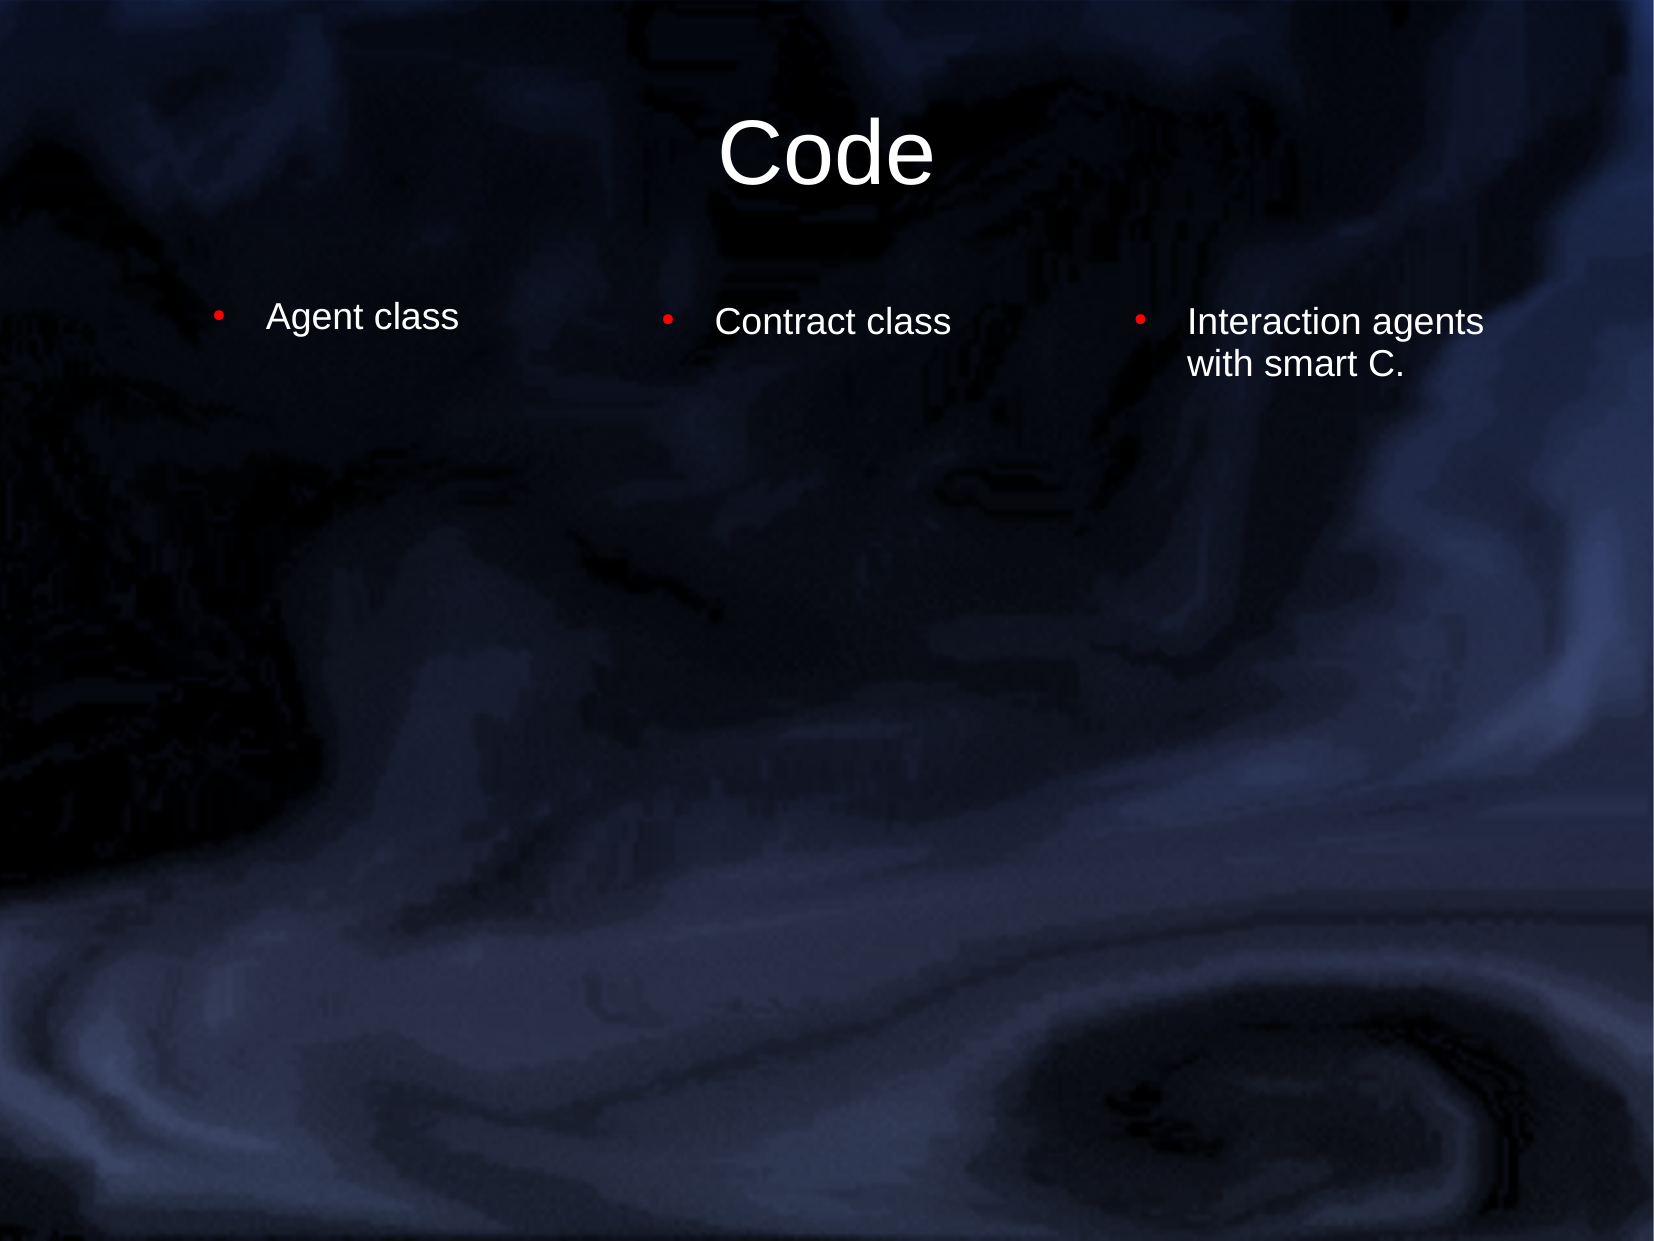

# Code
Agent class
Contract class
Interaction agents with smart C.